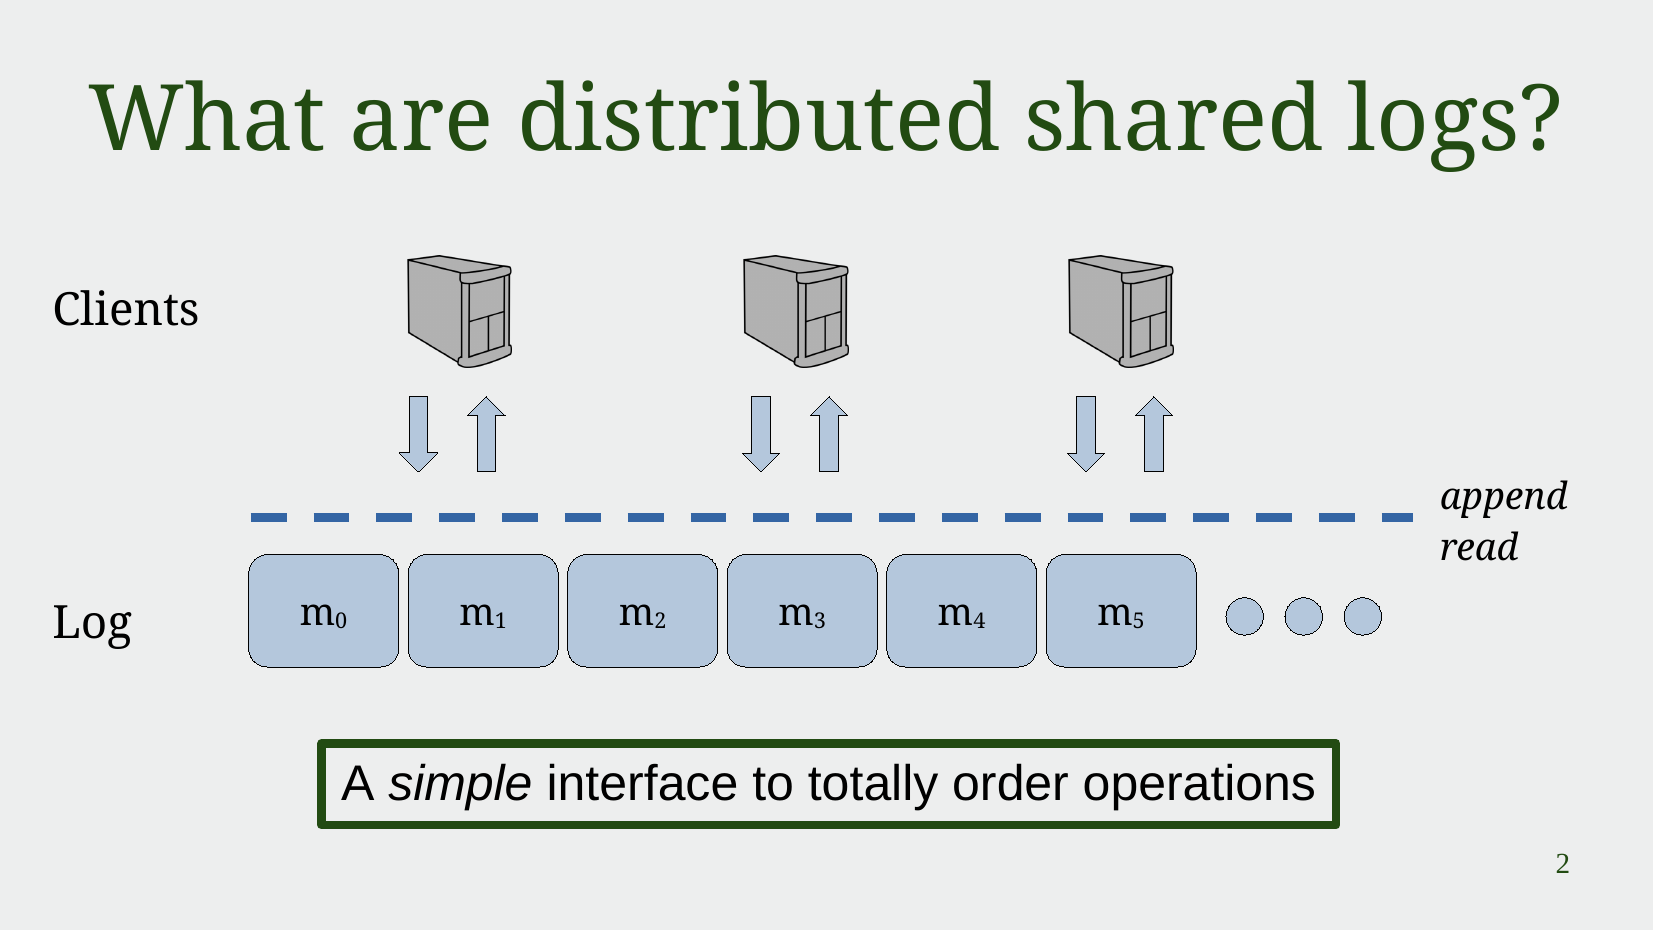

# What are distributed shared logs?
Clients
append
read
m0
m1
m2
m3
m4
m5
Log
A simple interface to totally order operations
2